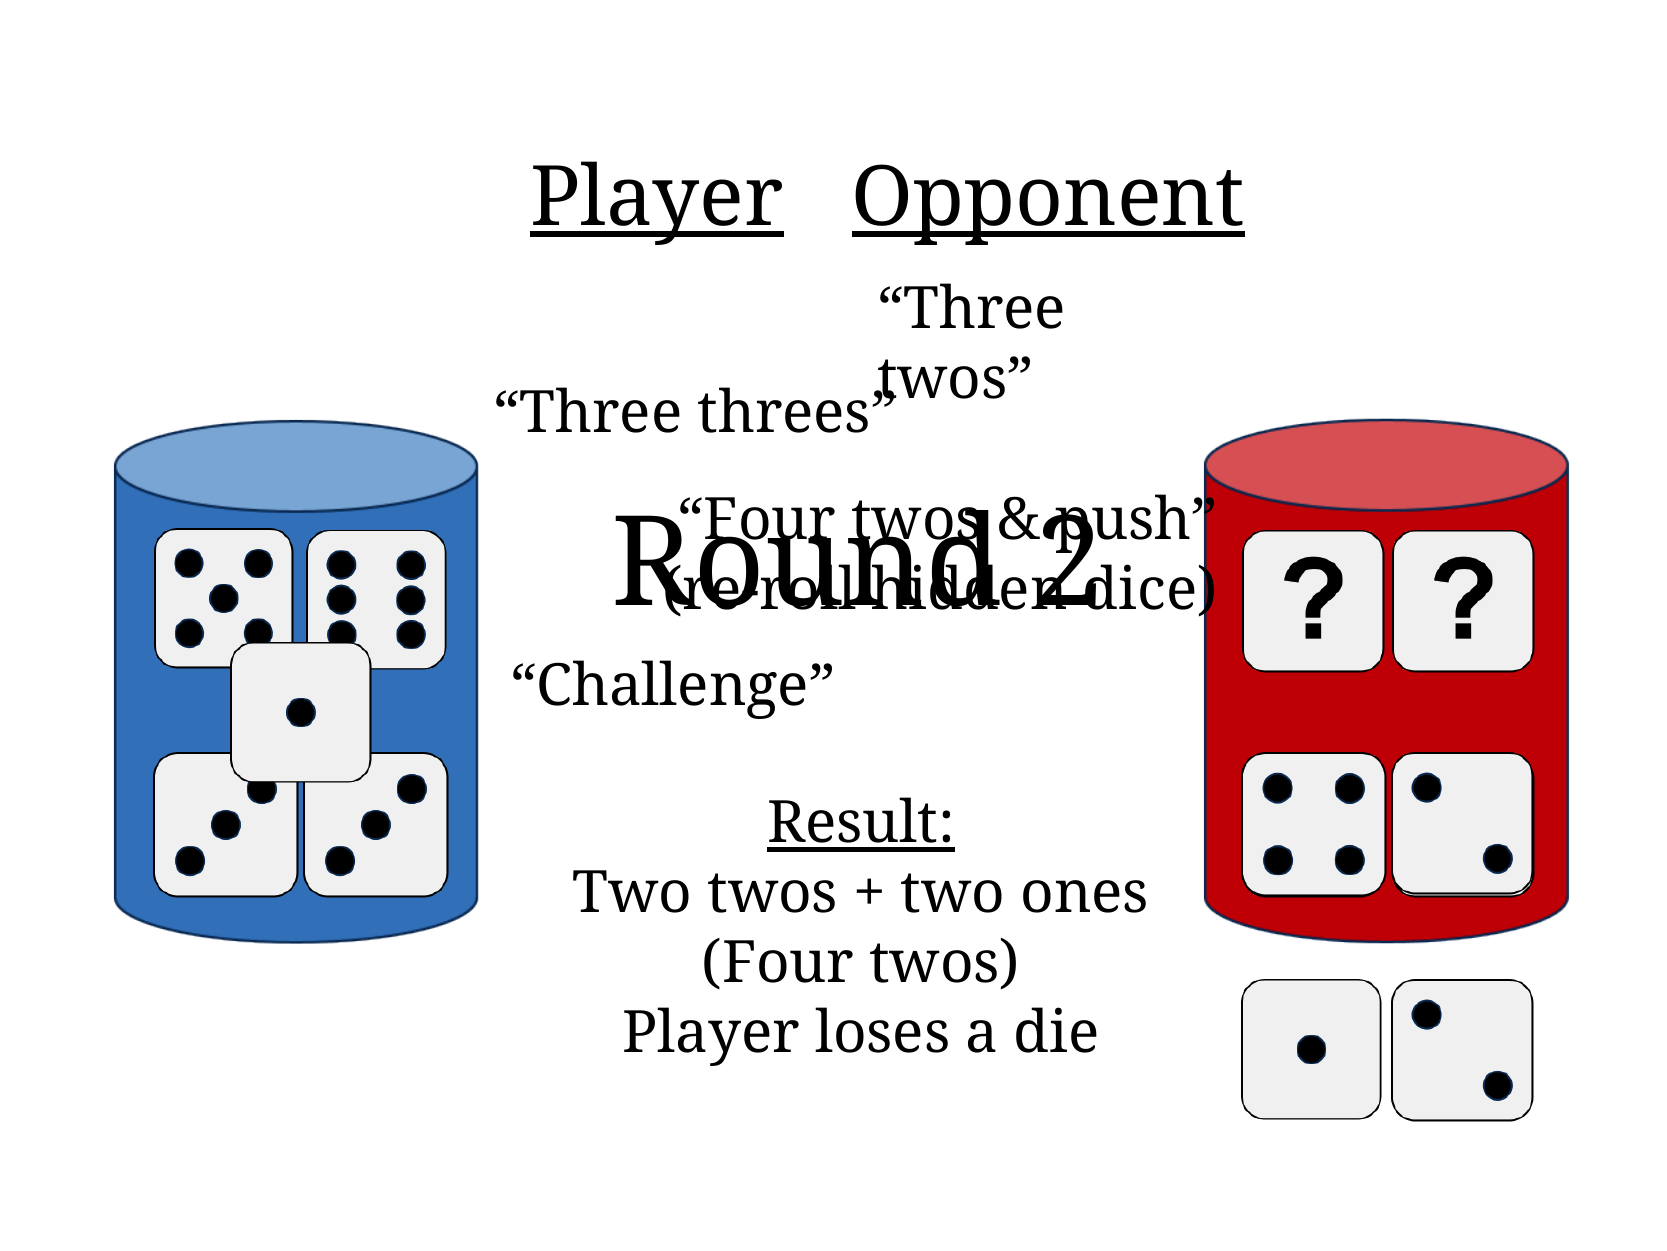

Player
Opponent
“Three twos”
“Three threes”
Round 2
“Four twos & push”
(re-roll hidden dice)
“Challenge”
Result:
Two twos + two ones
(Four twos)
Player loses a die